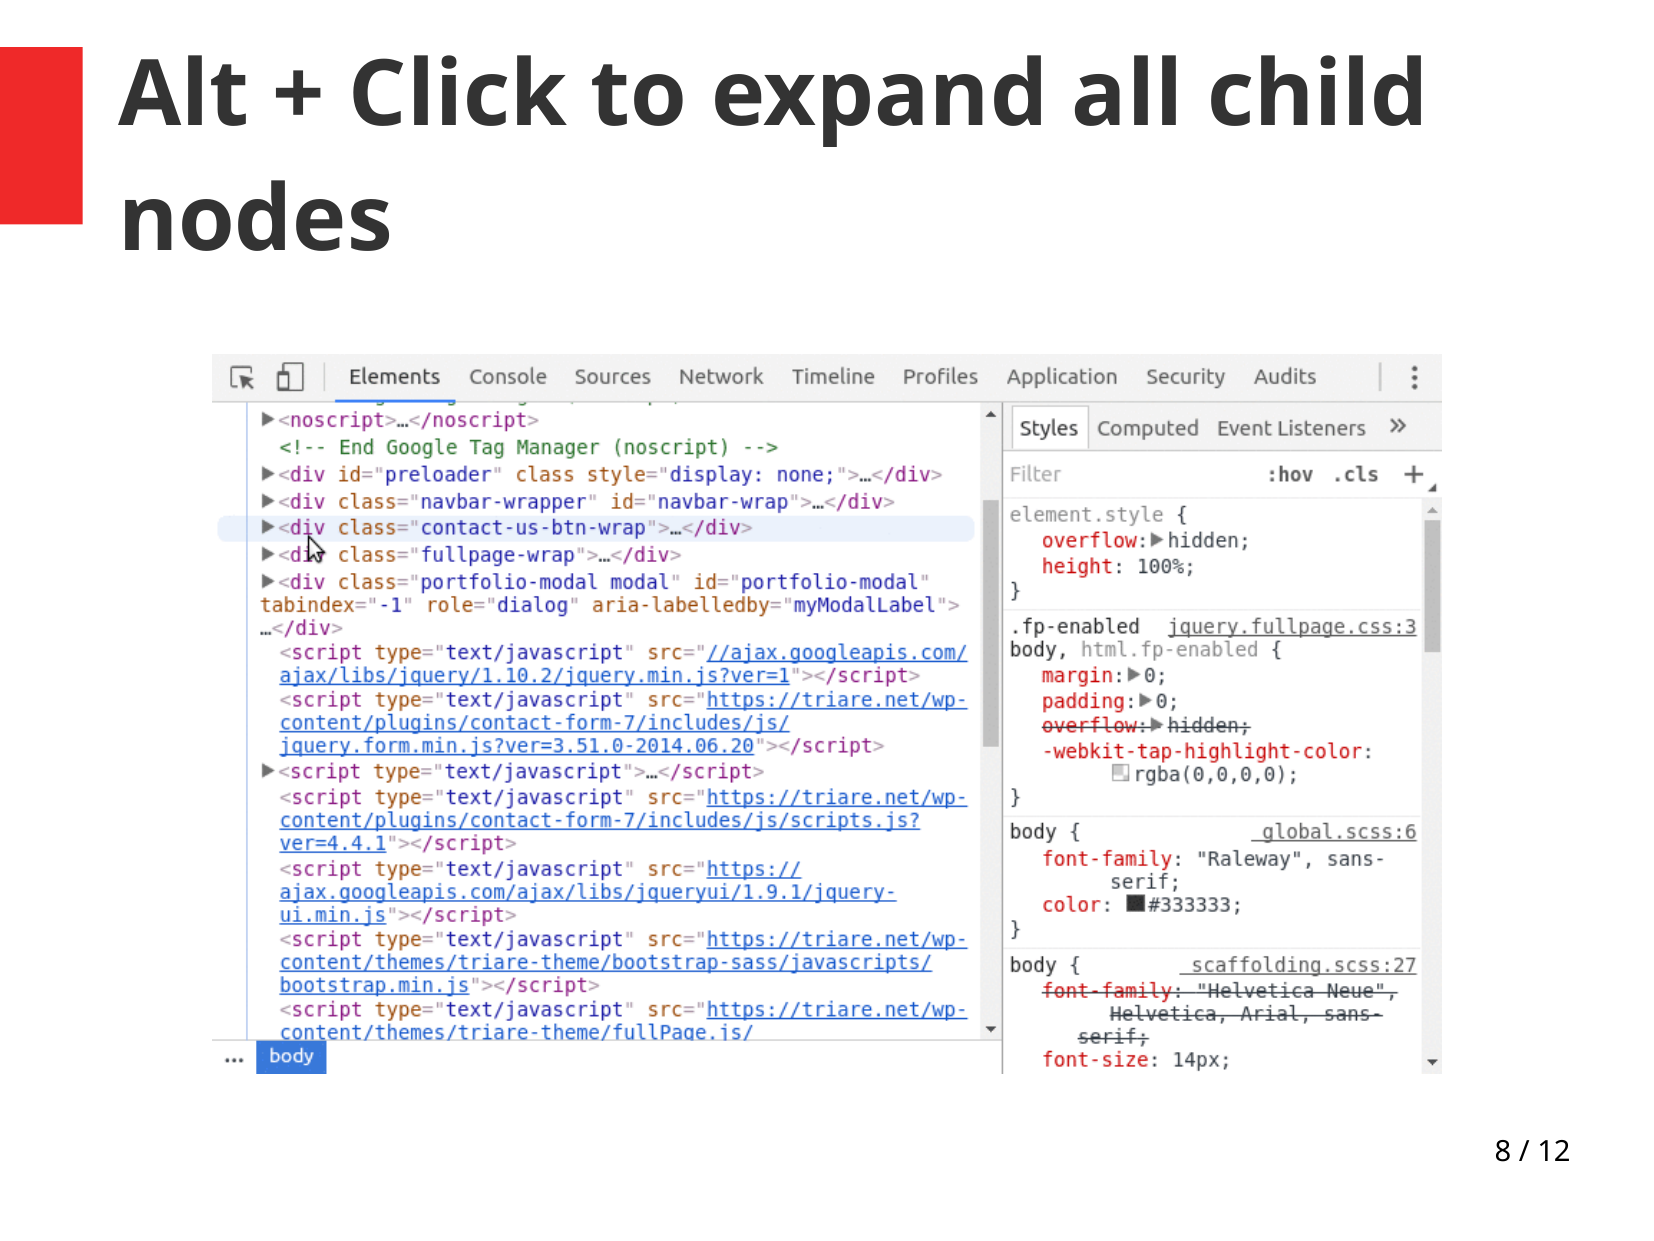

# Alt + Click to expand all child nodes
8